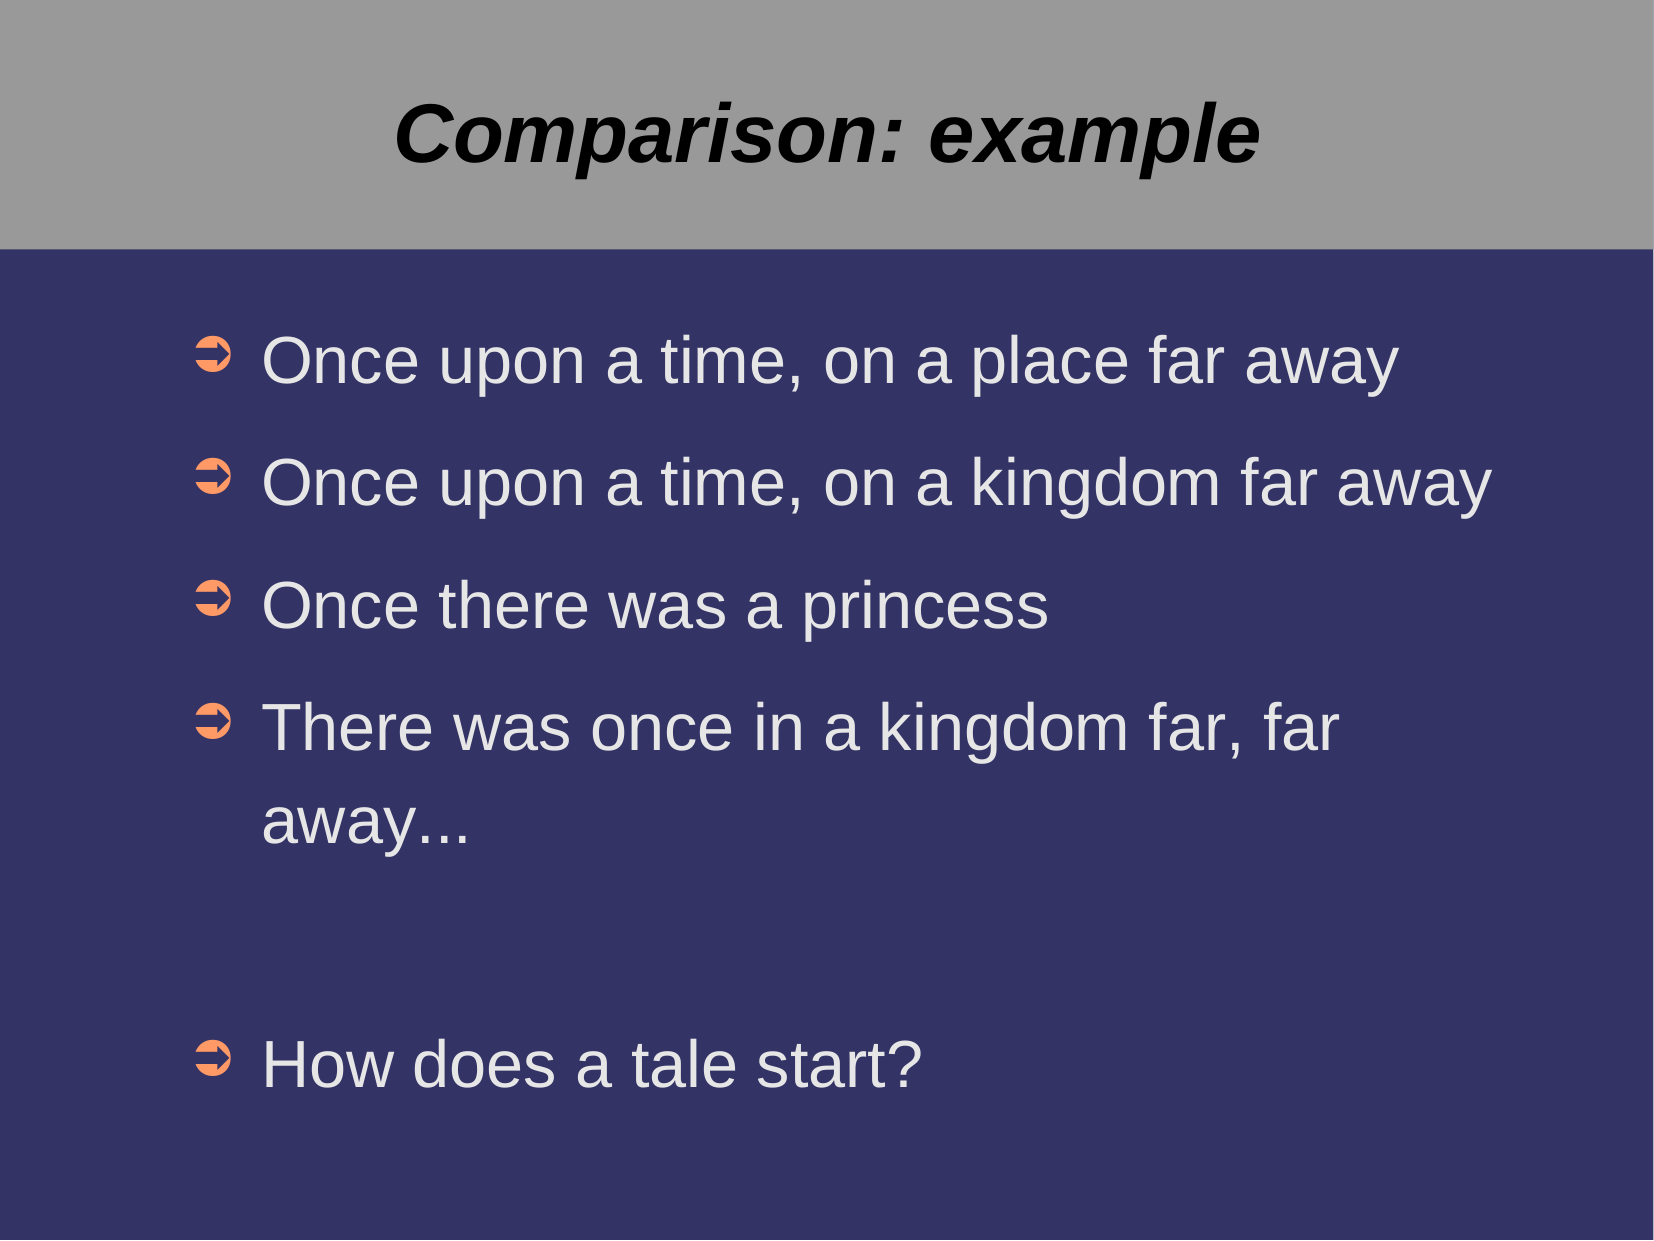

# Comparison: example
Once upon a time, on a place far away
Once upon a time, on a kingdom far away
Once there was a princess
There was once in a kingdom far, far away...
How does a tale start?